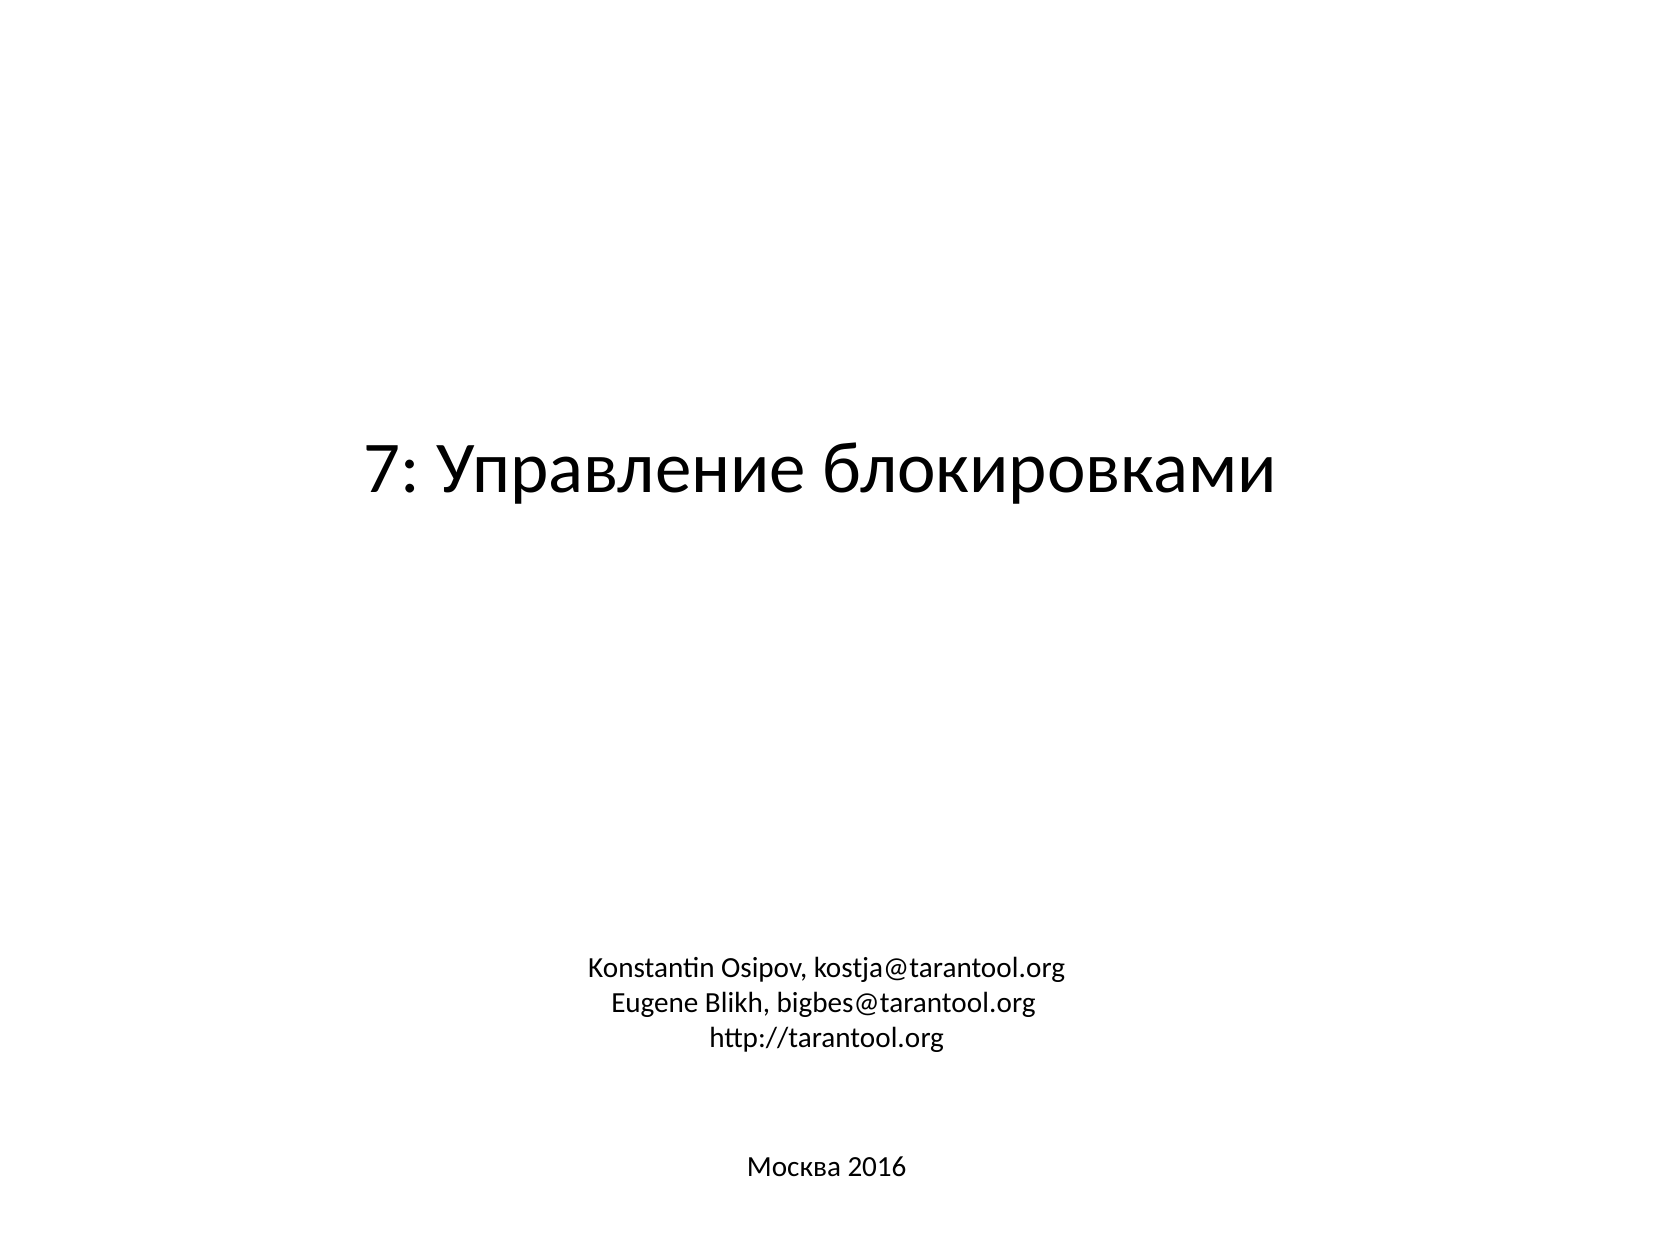

7: Управление блокировками
Konstantin Osipov, kostja@tarantool.org
Eugene Blikh, bigbes@tarantool.org
http://tarantool.org
Москва 2016